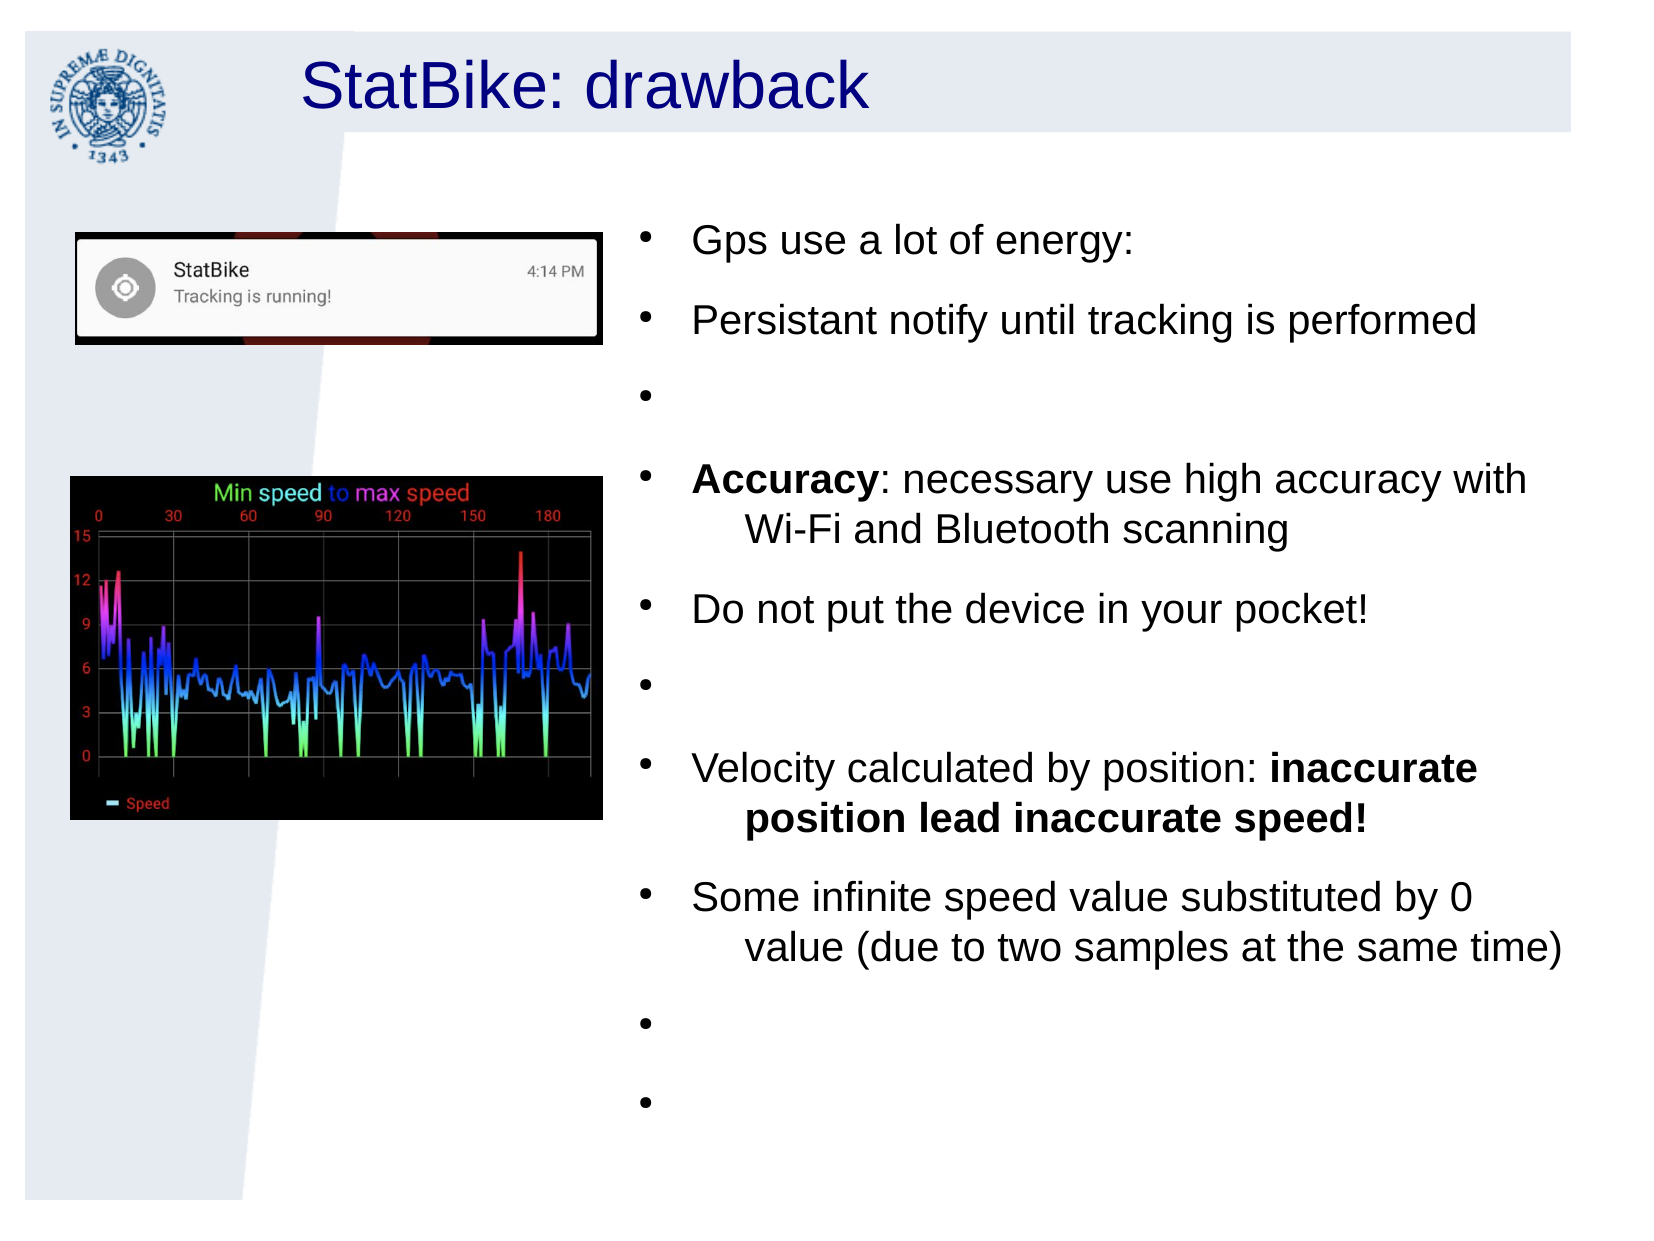

# StatBike: drawback
Gps use a lot of energy:
Persistant notify until tracking is performed
Accuracy: necessary use high accuracy with Wi-Fi and Bluetooth scanning
Do not put the device in your pocket!
Velocity calculated by position: inaccurate position lead inaccurate speed!
Some infinite speed value substituted by 0 value (due to two samples at the same time)